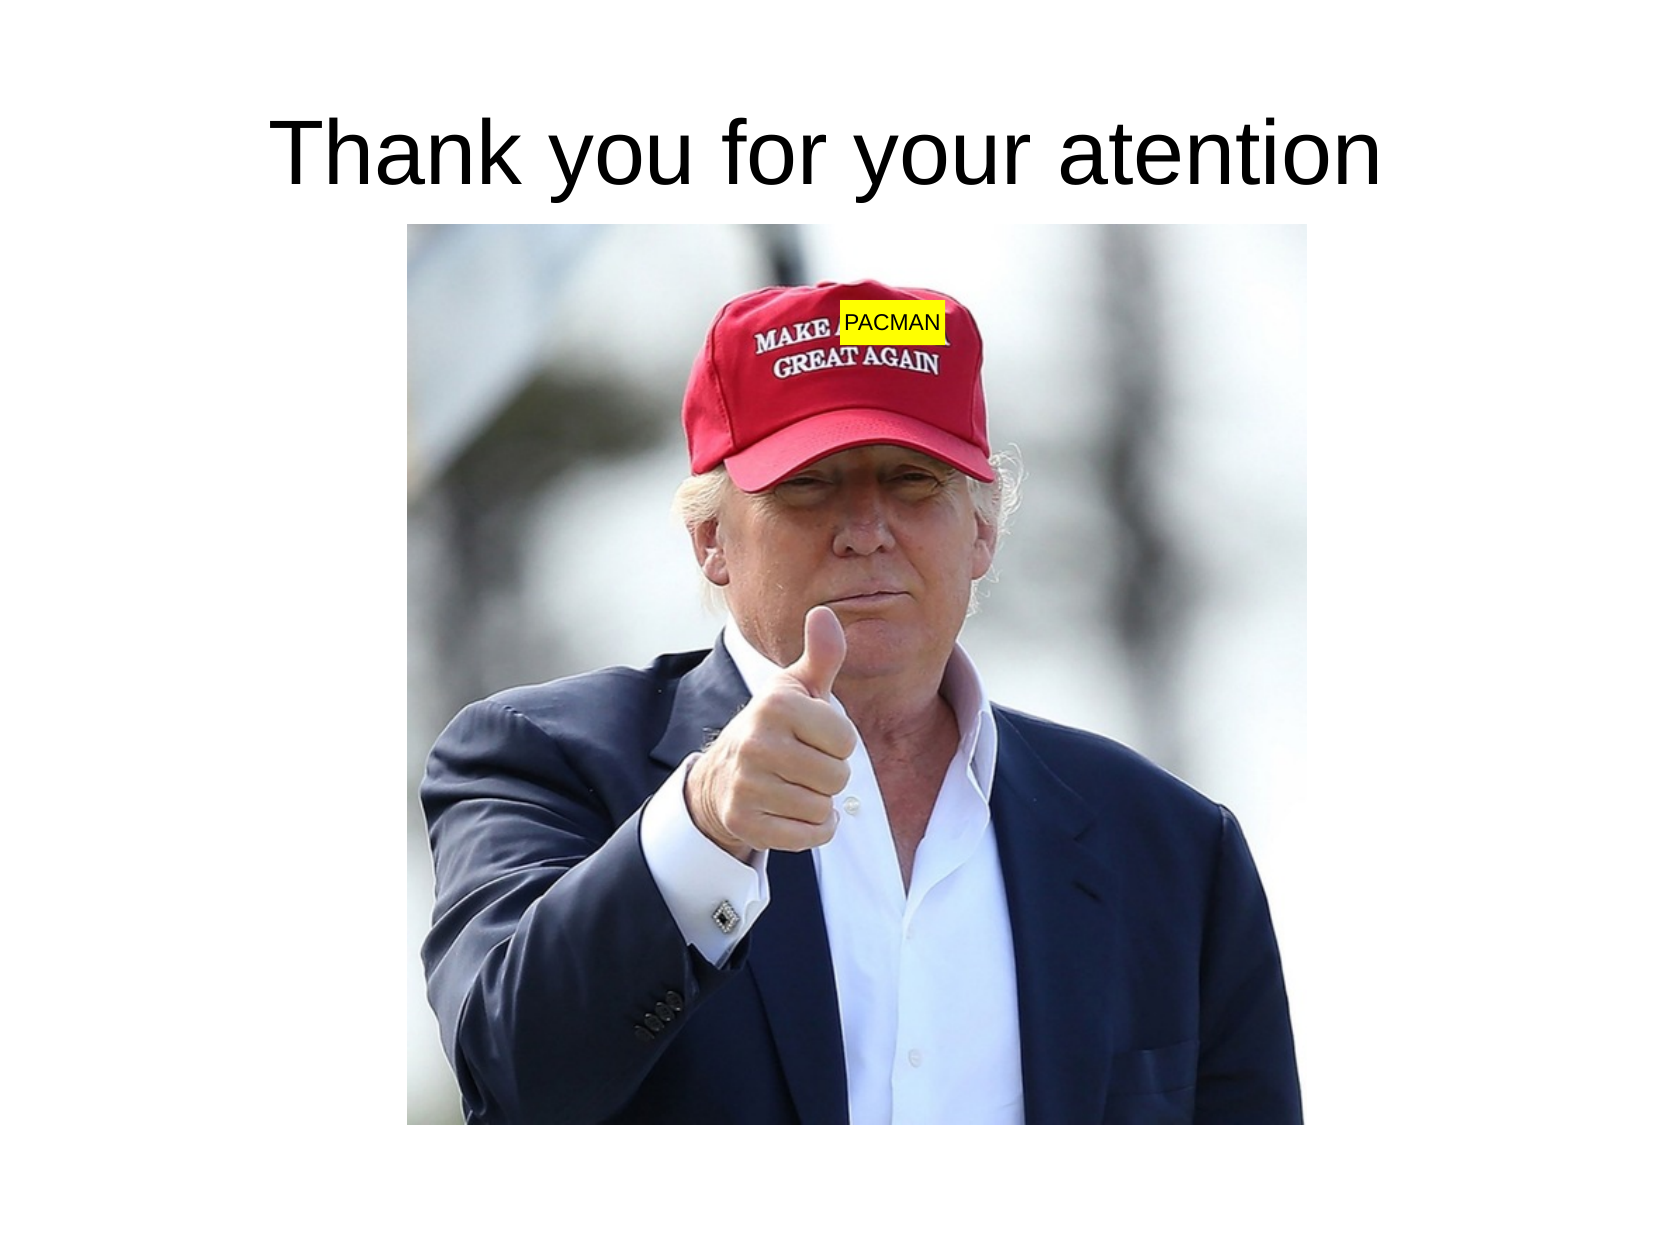

# Thank you for your atention
PACMAN